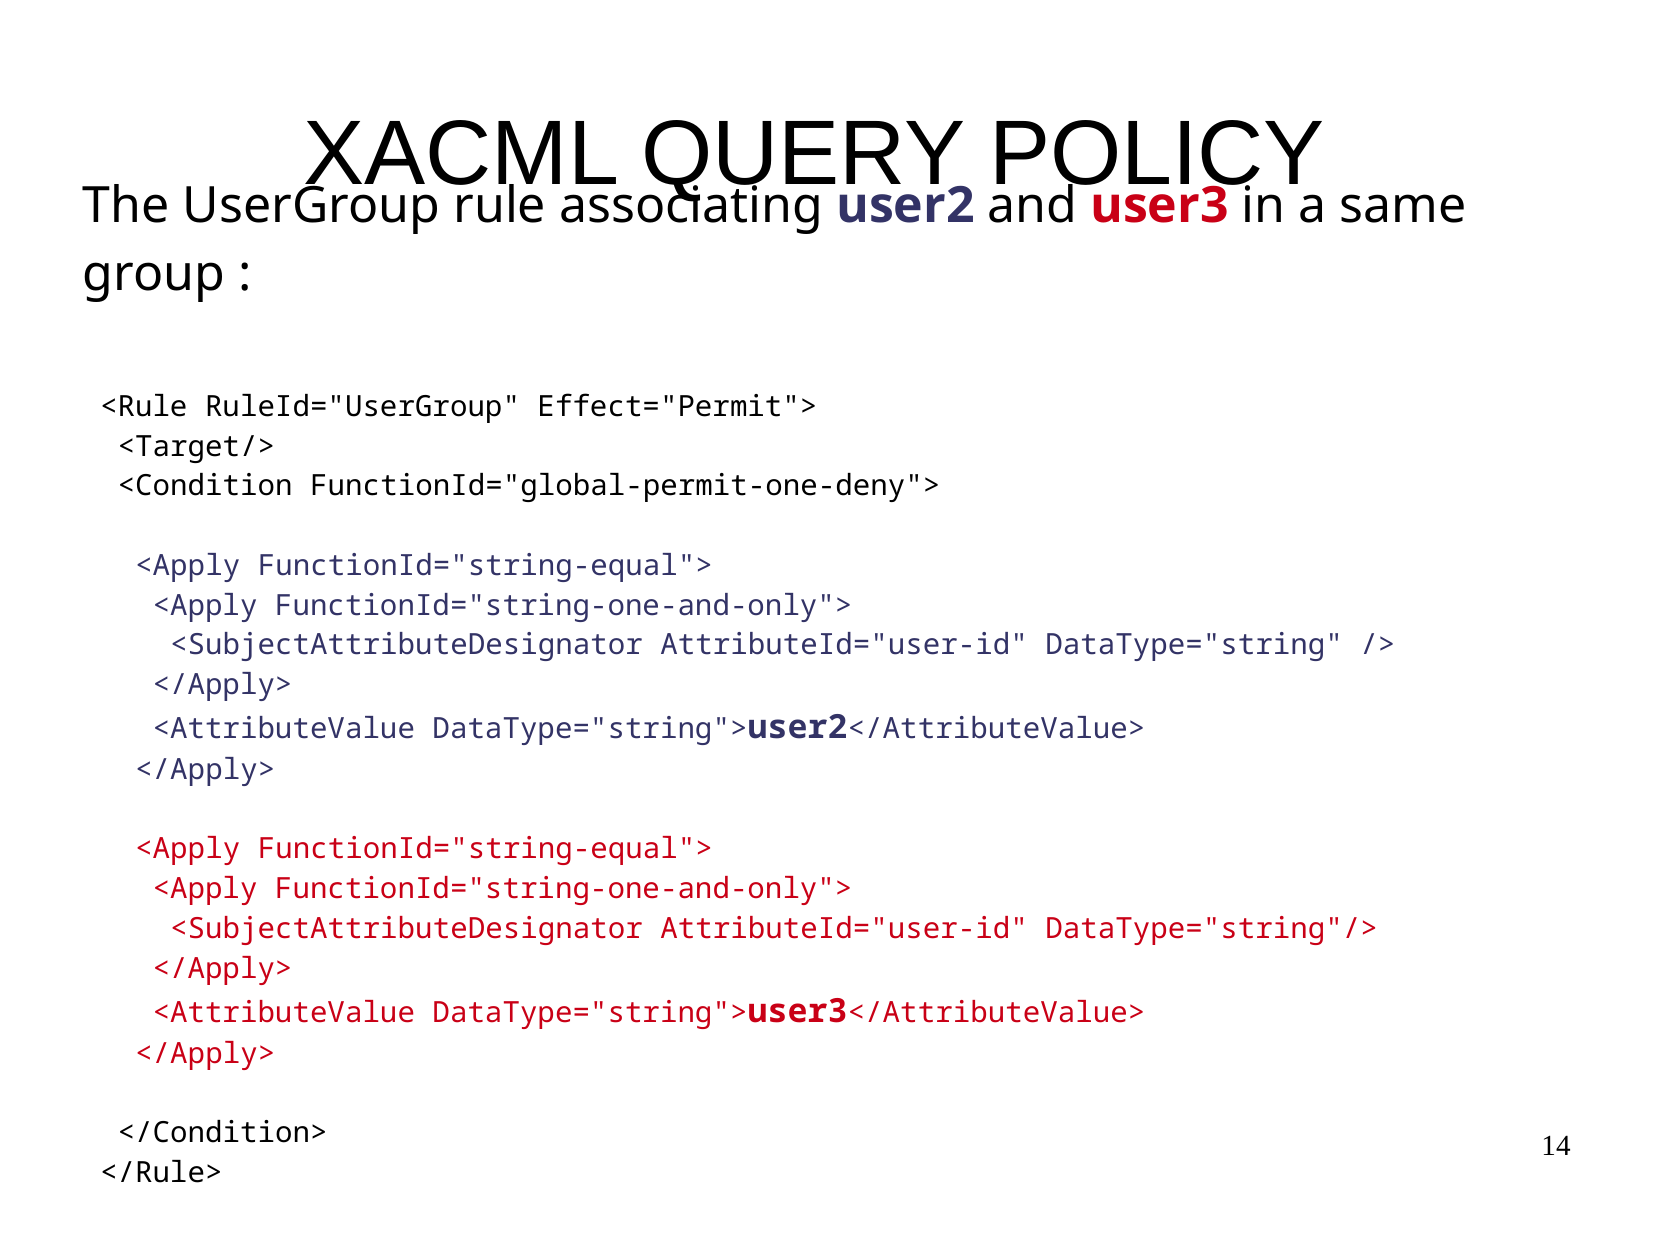

# XACML QUERY POLICY
The UserGroup rule associating user2 and user3 in a same group :
 <Rule RuleId="UserGroup" Effect="Permit">
 <Target/>
 <Condition FunctionId="global-permit-one-deny">
 <Apply FunctionId="string-equal">
 <Apply FunctionId="string-one-and-only">
 <SubjectAttributeDesignator AttributeId="user-id" DataType="string" />
 </Apply>
 <AttributeValue DataType="string">user2</AttributeValue>
 </Apply>
 <Apply FunctionId="string-equal">
 <Apply FunctionId="string-one-and-only">
 <SubjectAttributeDesignator AttributeId="user-id" DataType="string"/>
 </Apply>
 <AttributeValue DataType="string">user3</AttributeValue>
 </Apply>
 </Condition>
 </Rule>
14